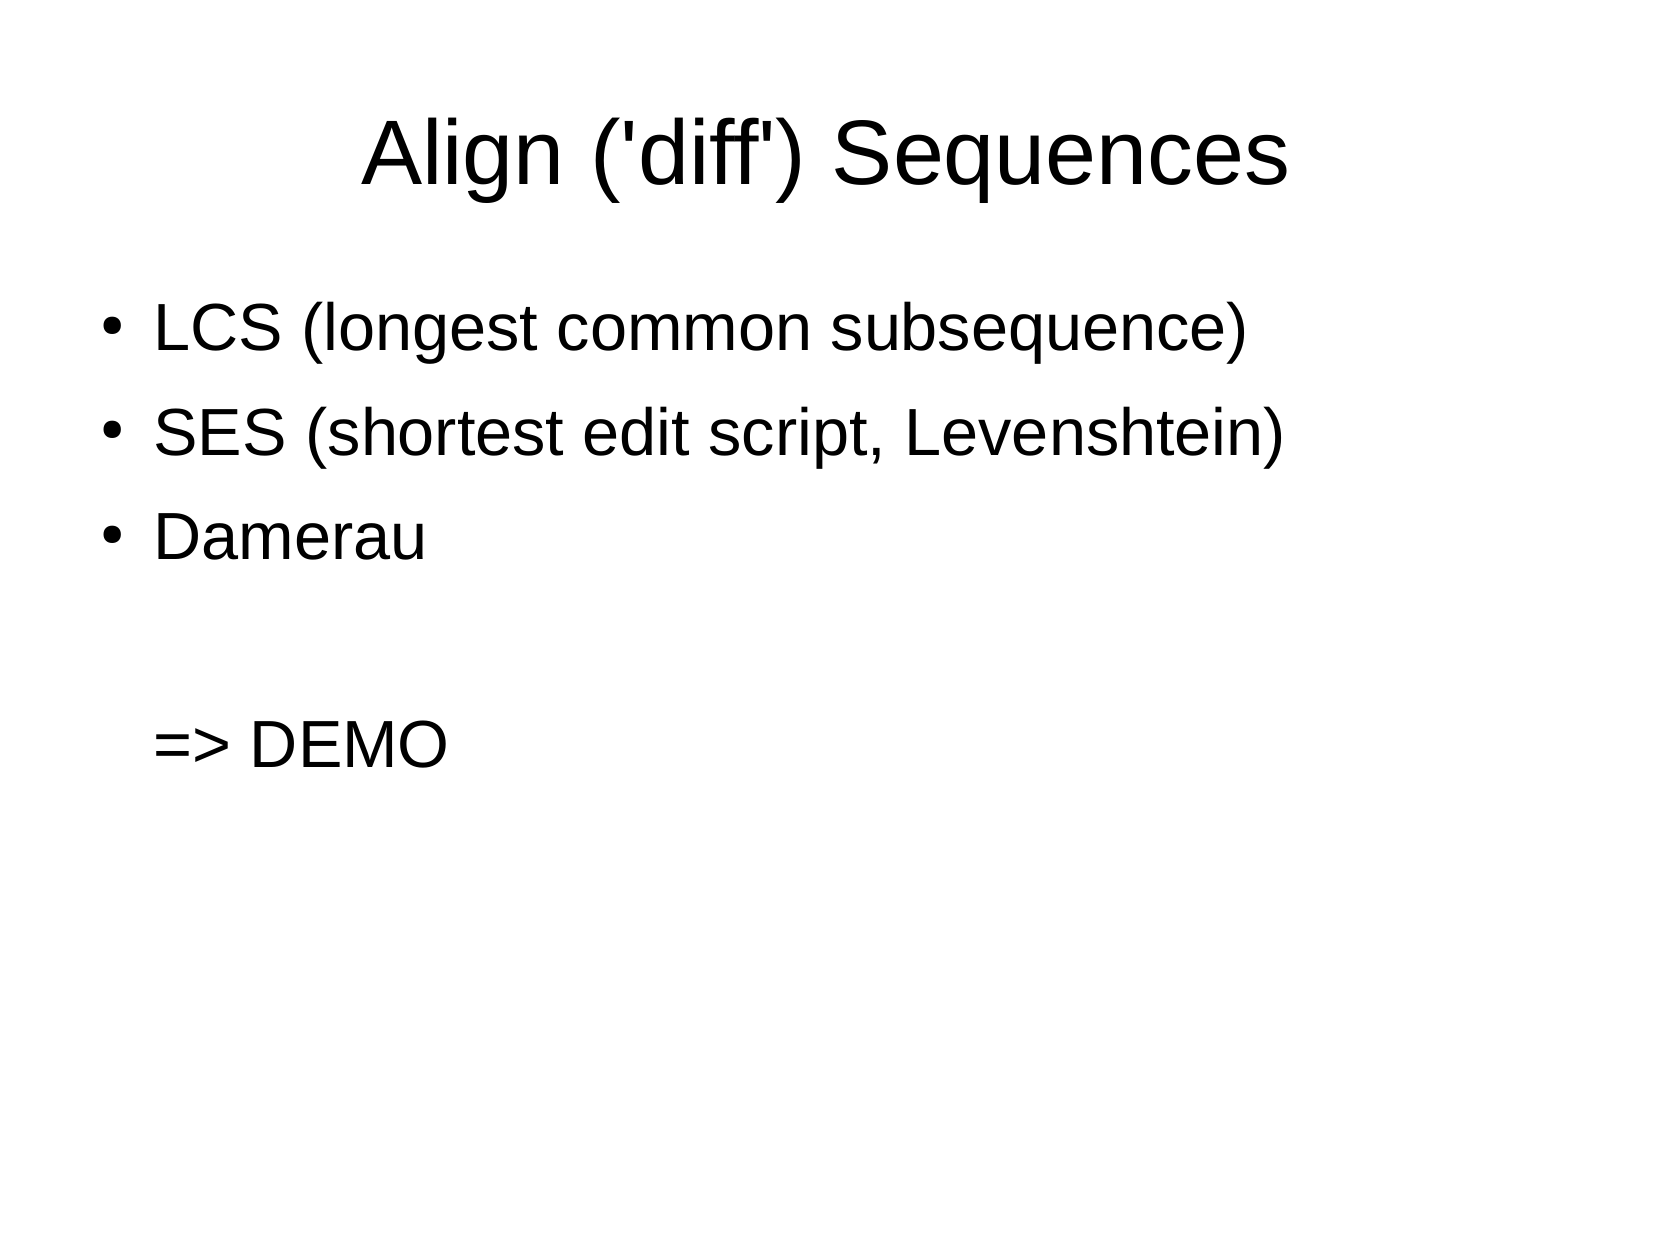

# Align ('diff') Sequences
LCS (longest common subsequence)
SES (shortest edit script, Levenshtein)
Damerau
=> DEMO